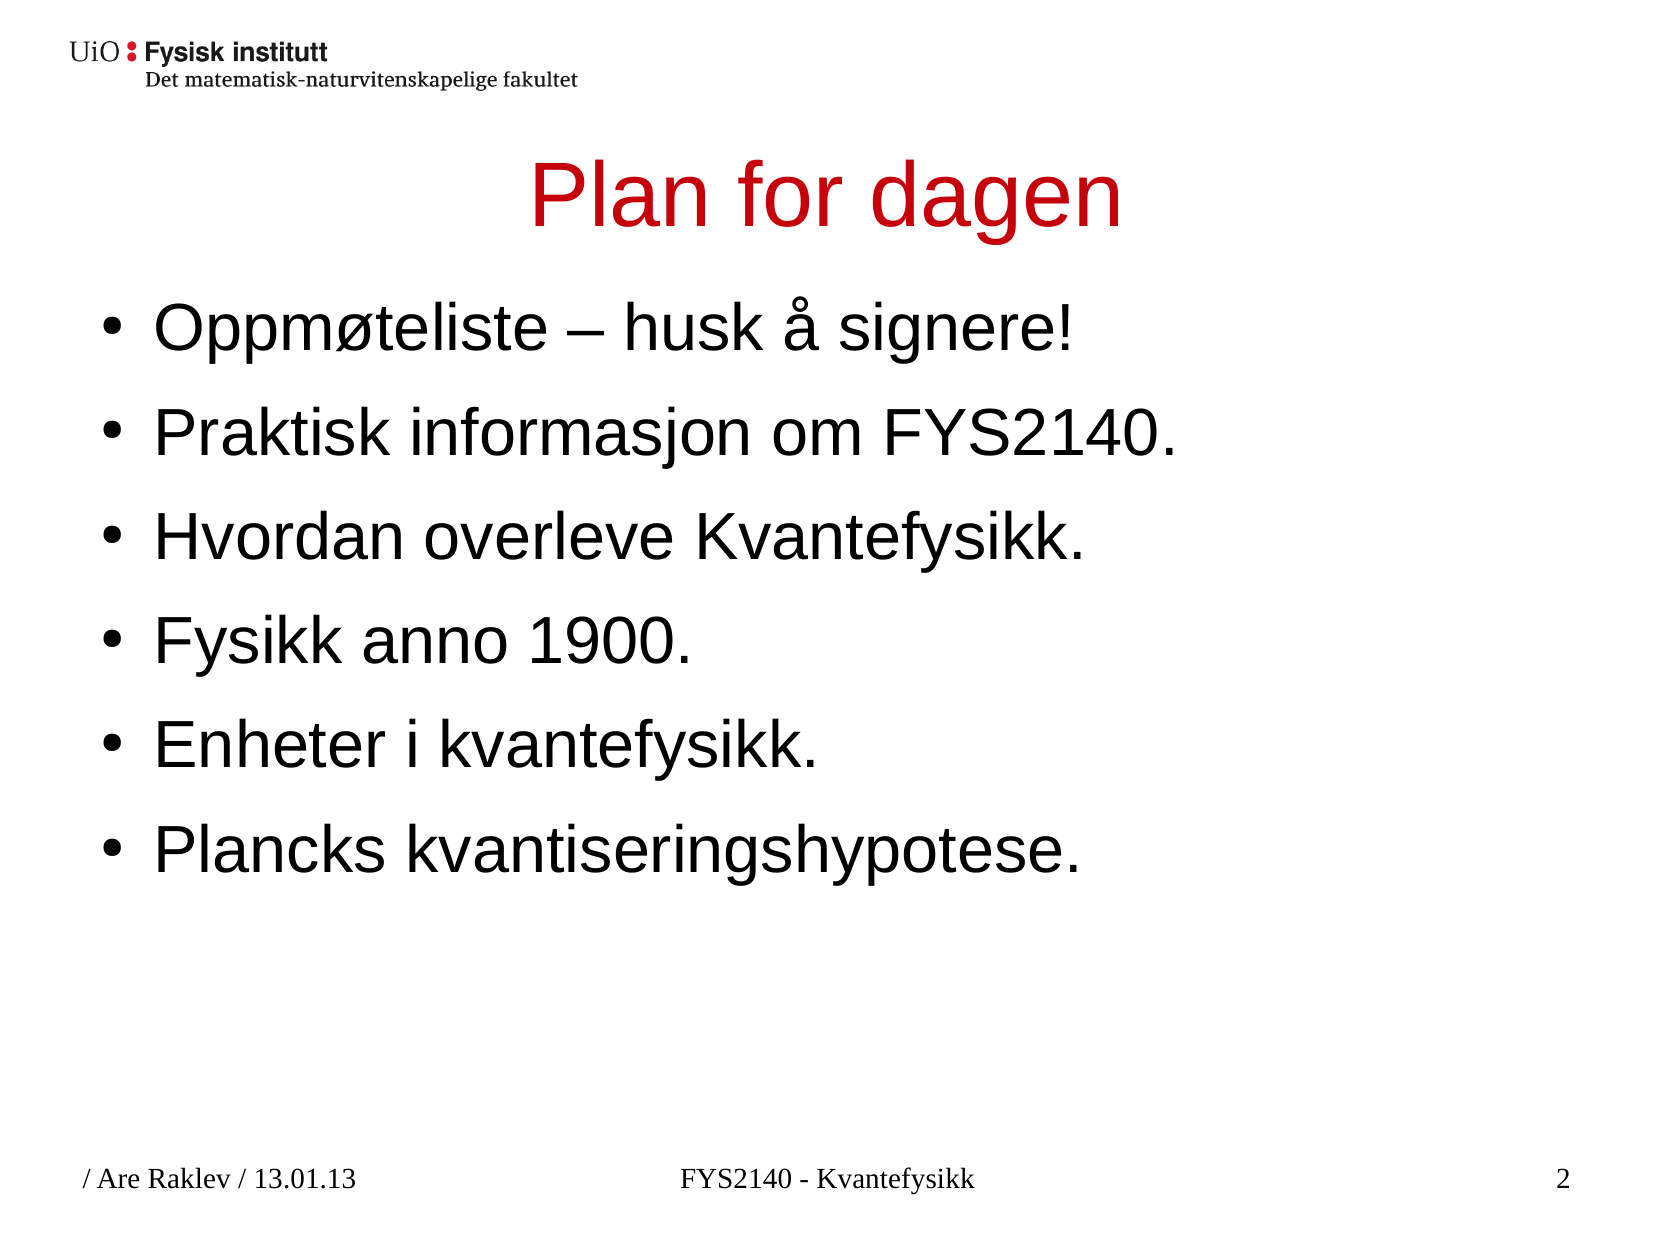

# Plan for dagen
Oppmøteliste – husk å signere!
Praktisk informasjon om FYS2140.
Hvordan overleve Kvantefysikk.
Fysikk anno 1900.
Enheter i kvantefysikk.
Plancks kvantiseringshypotese.
/ Are Raklev / 13.01.13
FYS2140 - Kvantefysikk
2